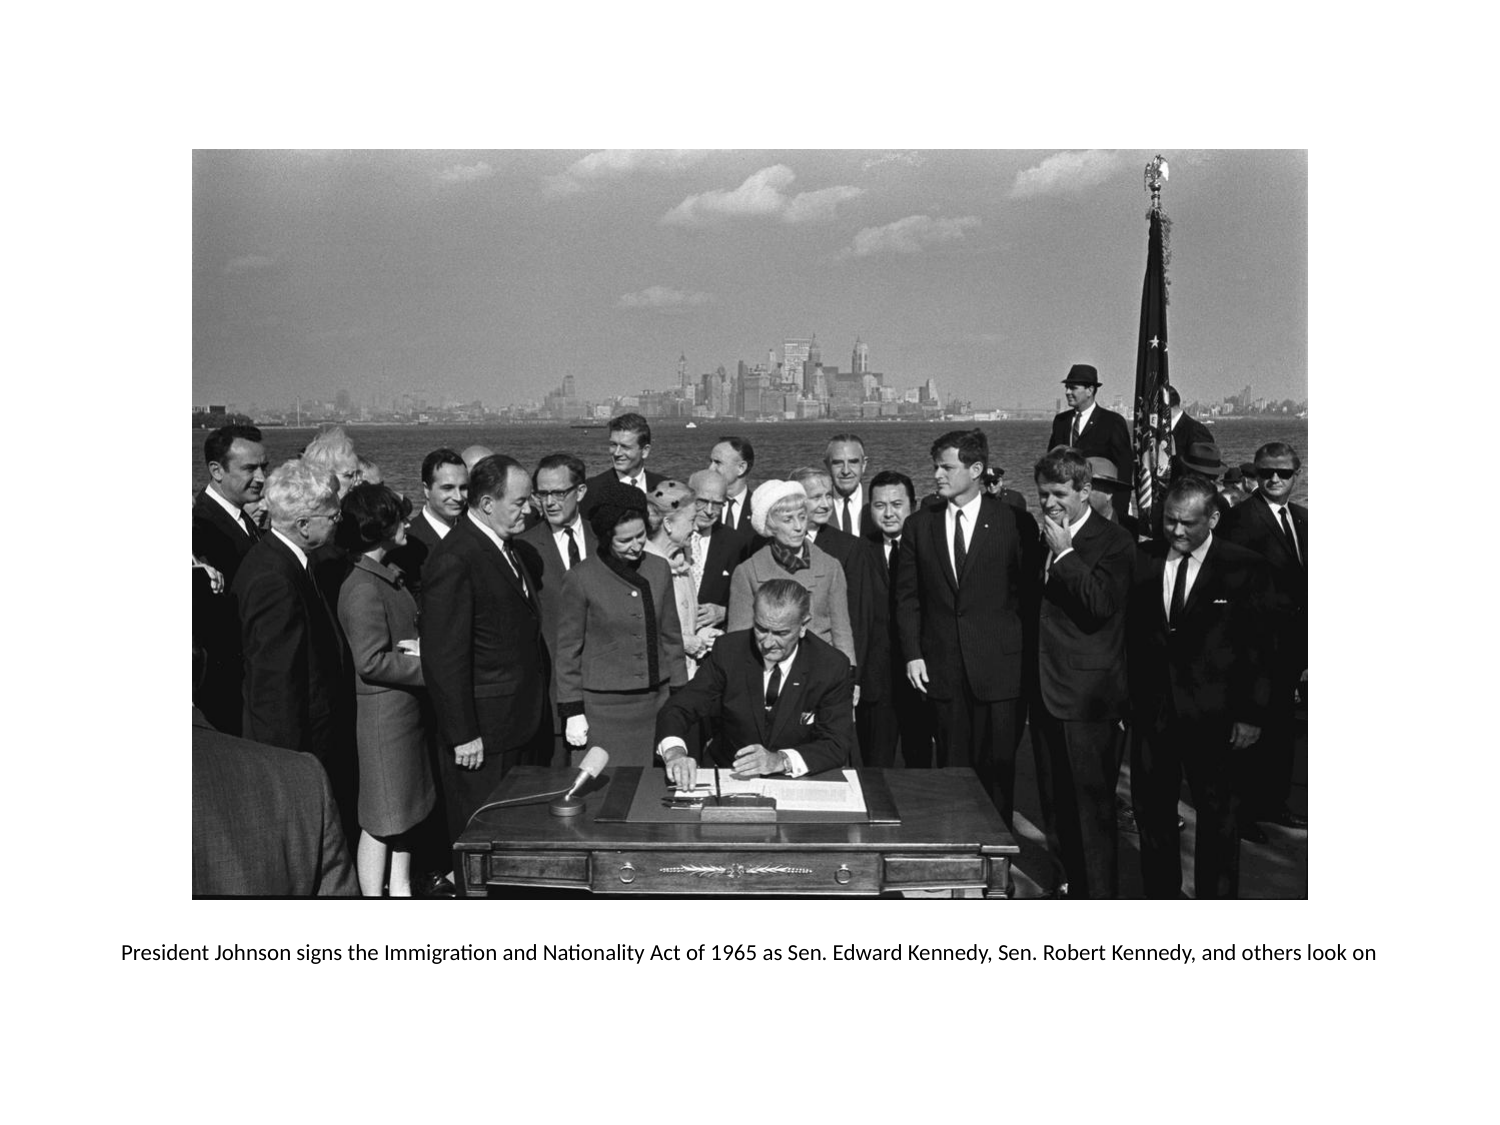

President Johnson signs the Immigration and Nationality Act of 1965 as Sen. Edward Kennedy, Sen. Robert Kennedy, and others look on